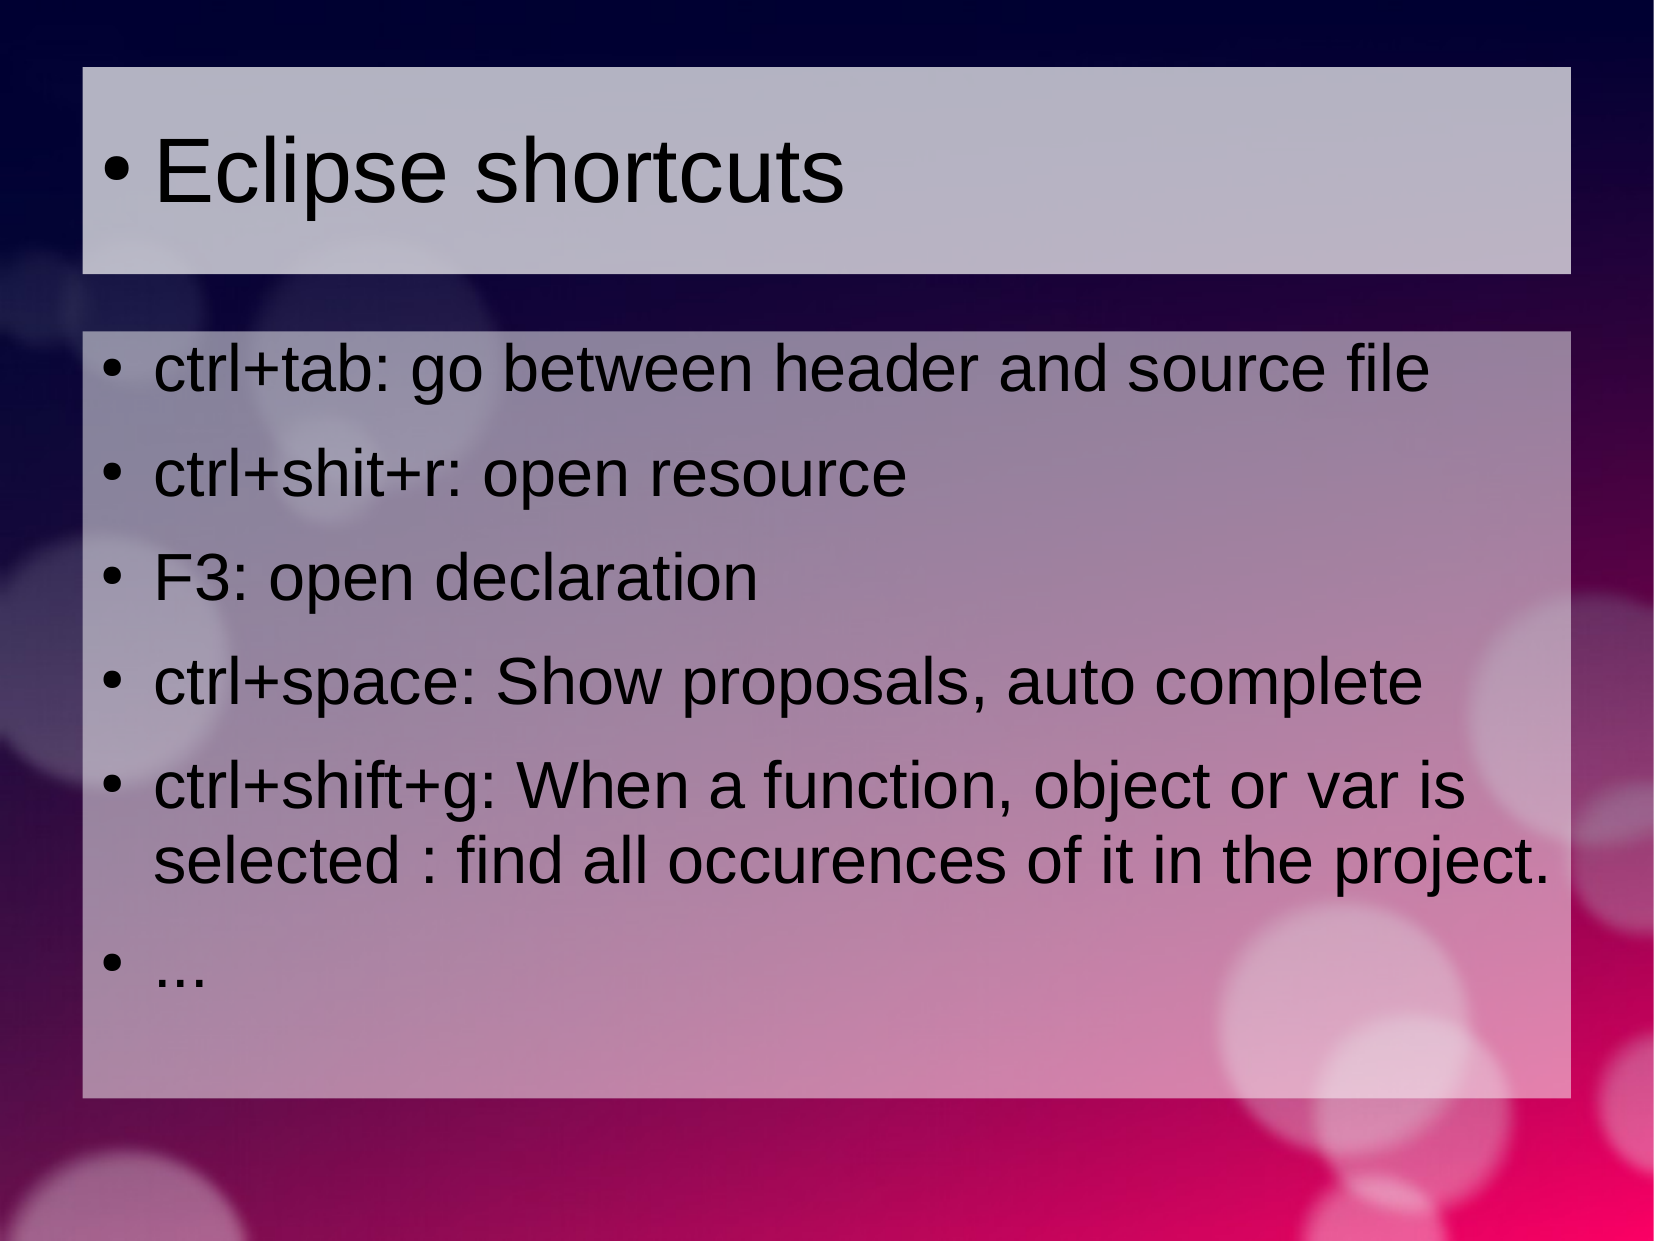

# Eclipse shortcuts
ctrl+tab: go between header and source file
ctrl+shit+r: open resource
F3: open declaration
ctrl+space: Show proposals, auto complete
ctrl+shift+g: When a function, object or var is selected : find all occurences of it in the project.
...